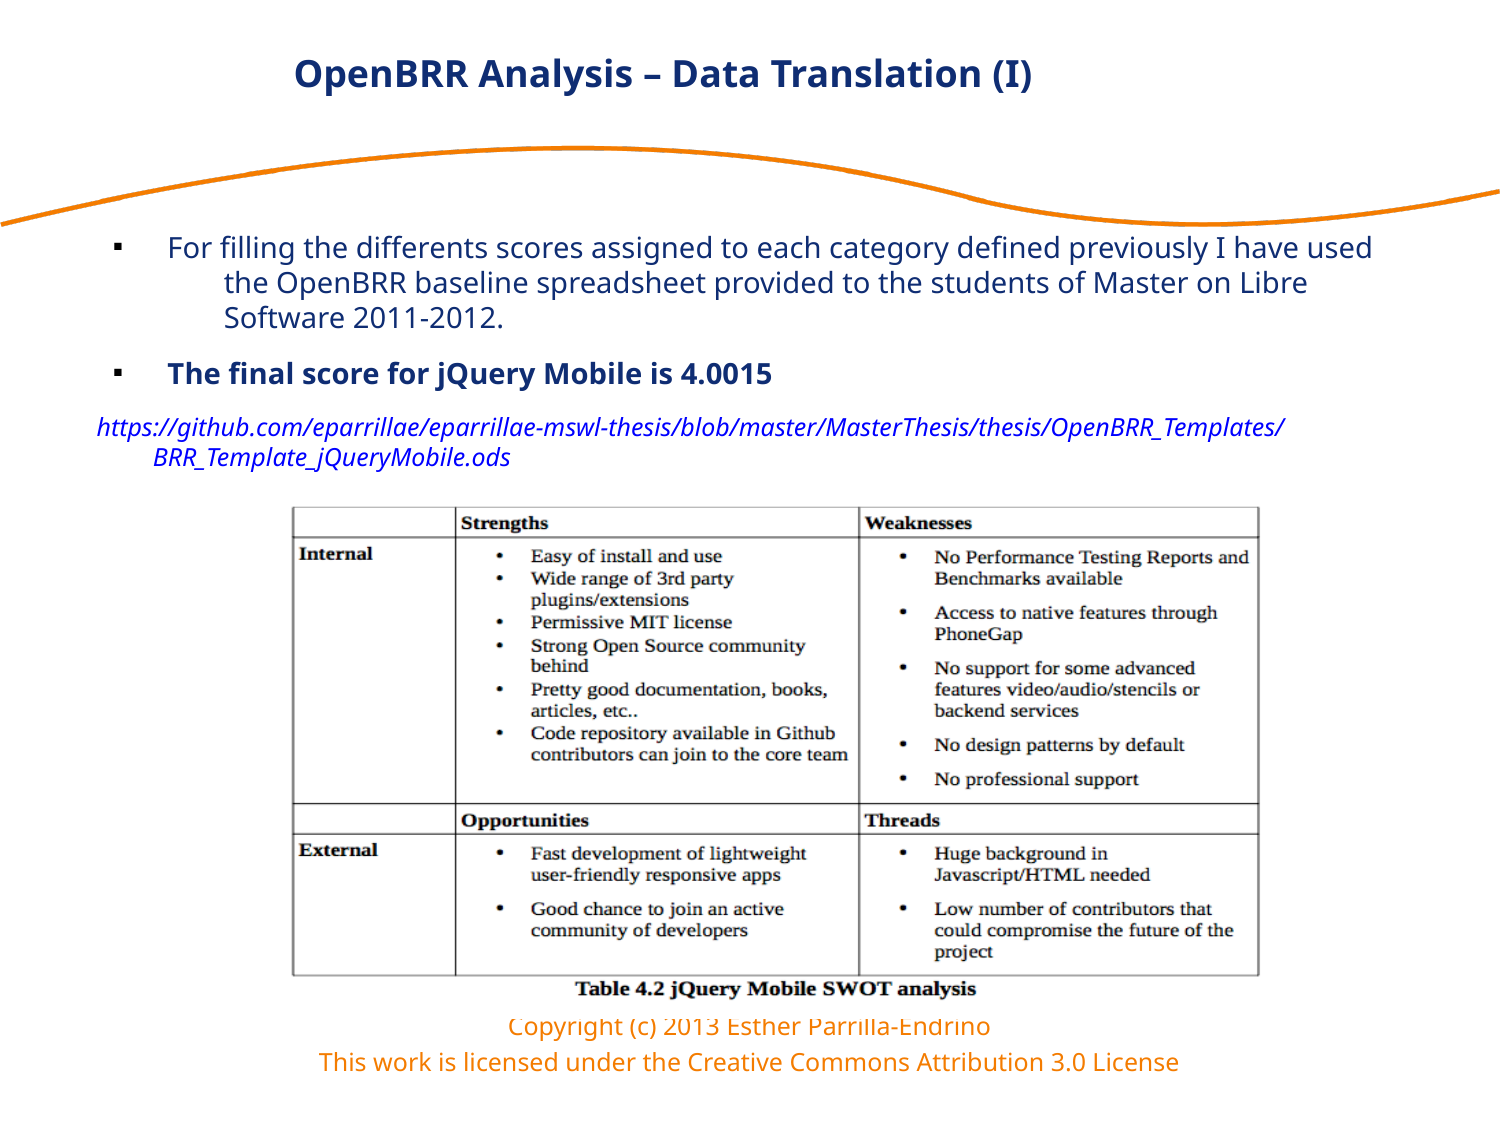

# OpenBRR Analysis – Data Translation (I)
For filling the differents scores assigned to each category defined previously I have used the OpenBRR baseline spreadsheet provided to the students of Master on Libre Software 2011-2012.
The final score for jQuery Mobile is 4.0015
https://github.com/eparrillae/eparrillae-mswl-thesis/blob/master/MasterThesis/thesis/OpenBRR_Templates/BRR_Template_jQueryMobile.ods
Copyright (c) 2013 Esther Parrilla-Endrino
This work is licensed under the Creative Commons Attribution 3.0 License